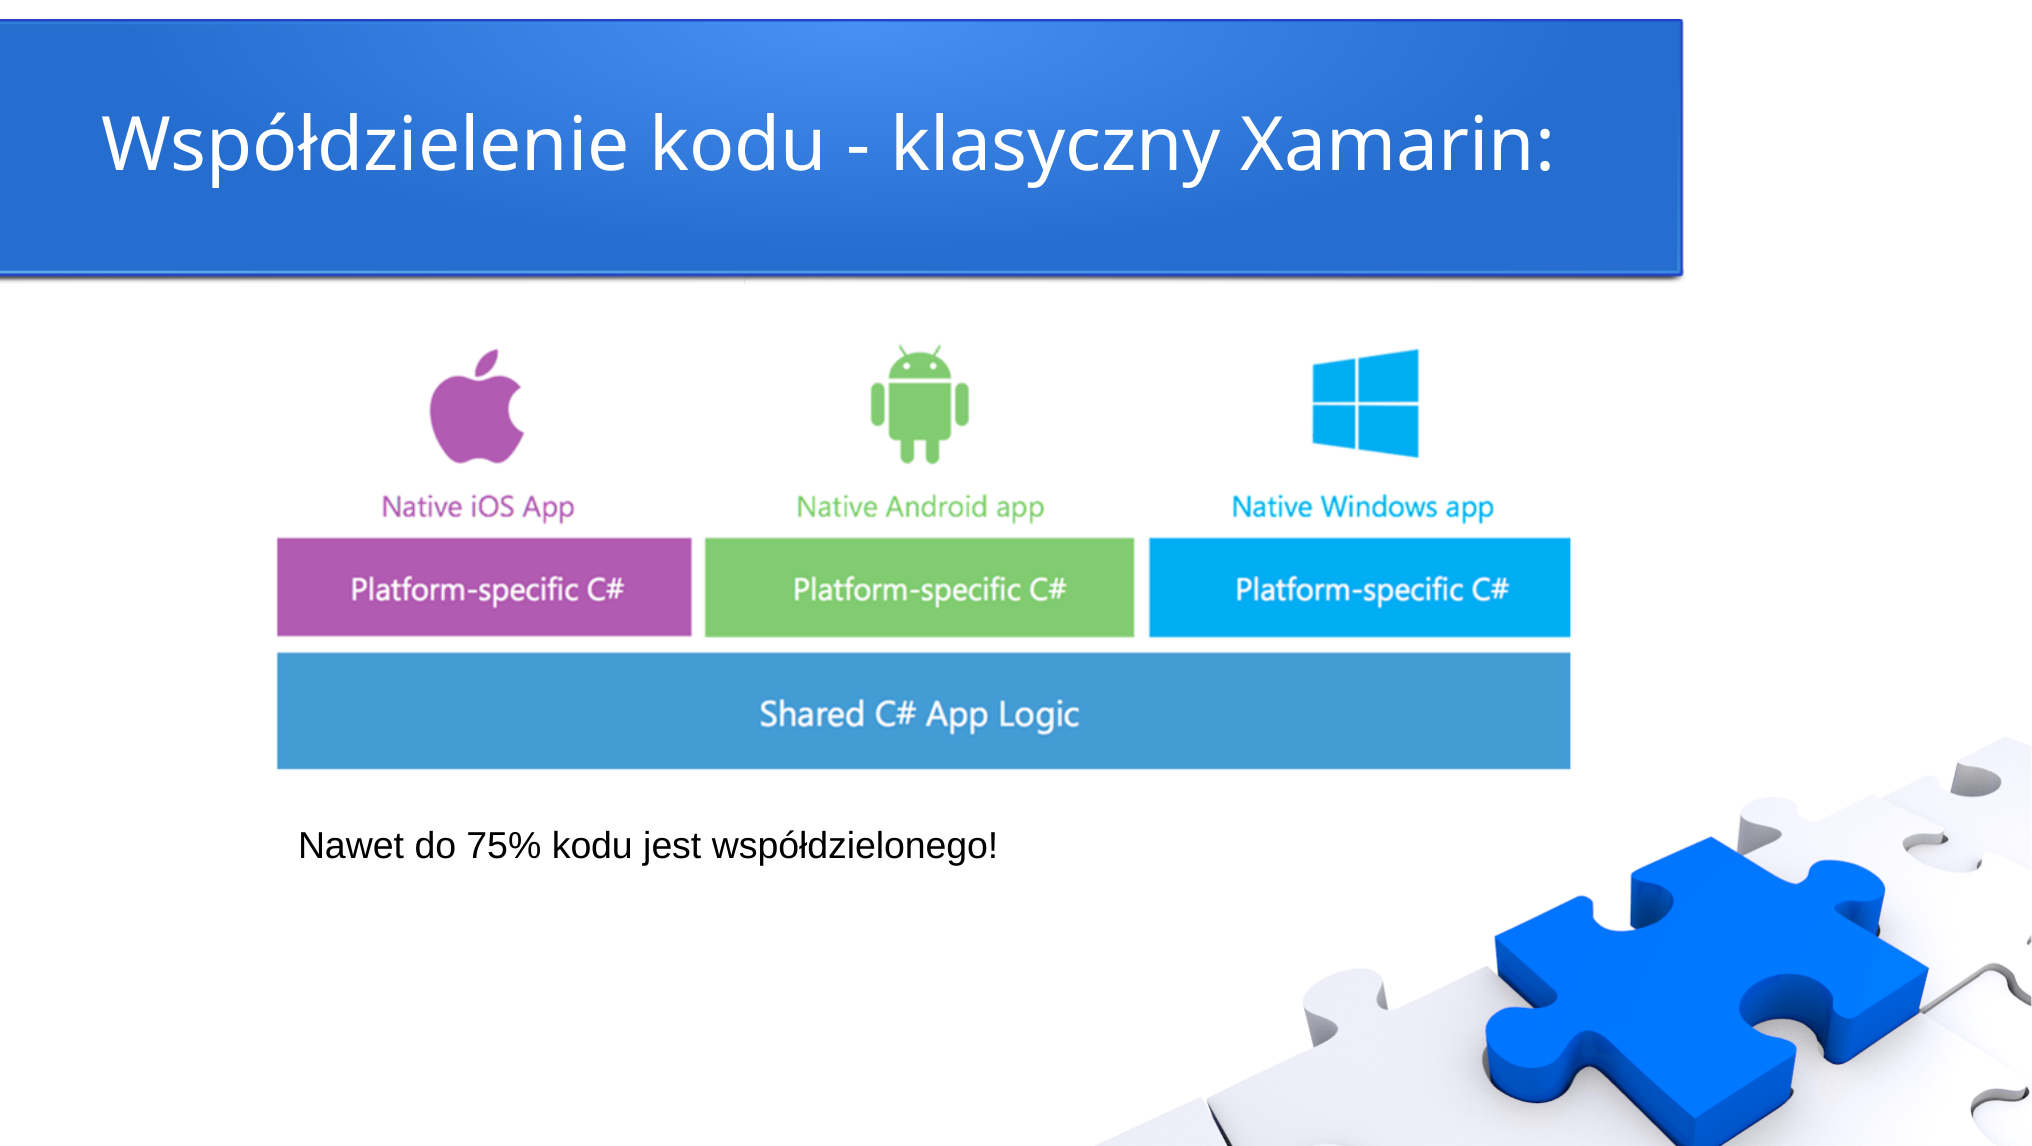

# Współdzielenie kodu - klasyczny Xamarin:
Nawet do 75% kodu jest współdzielonego!